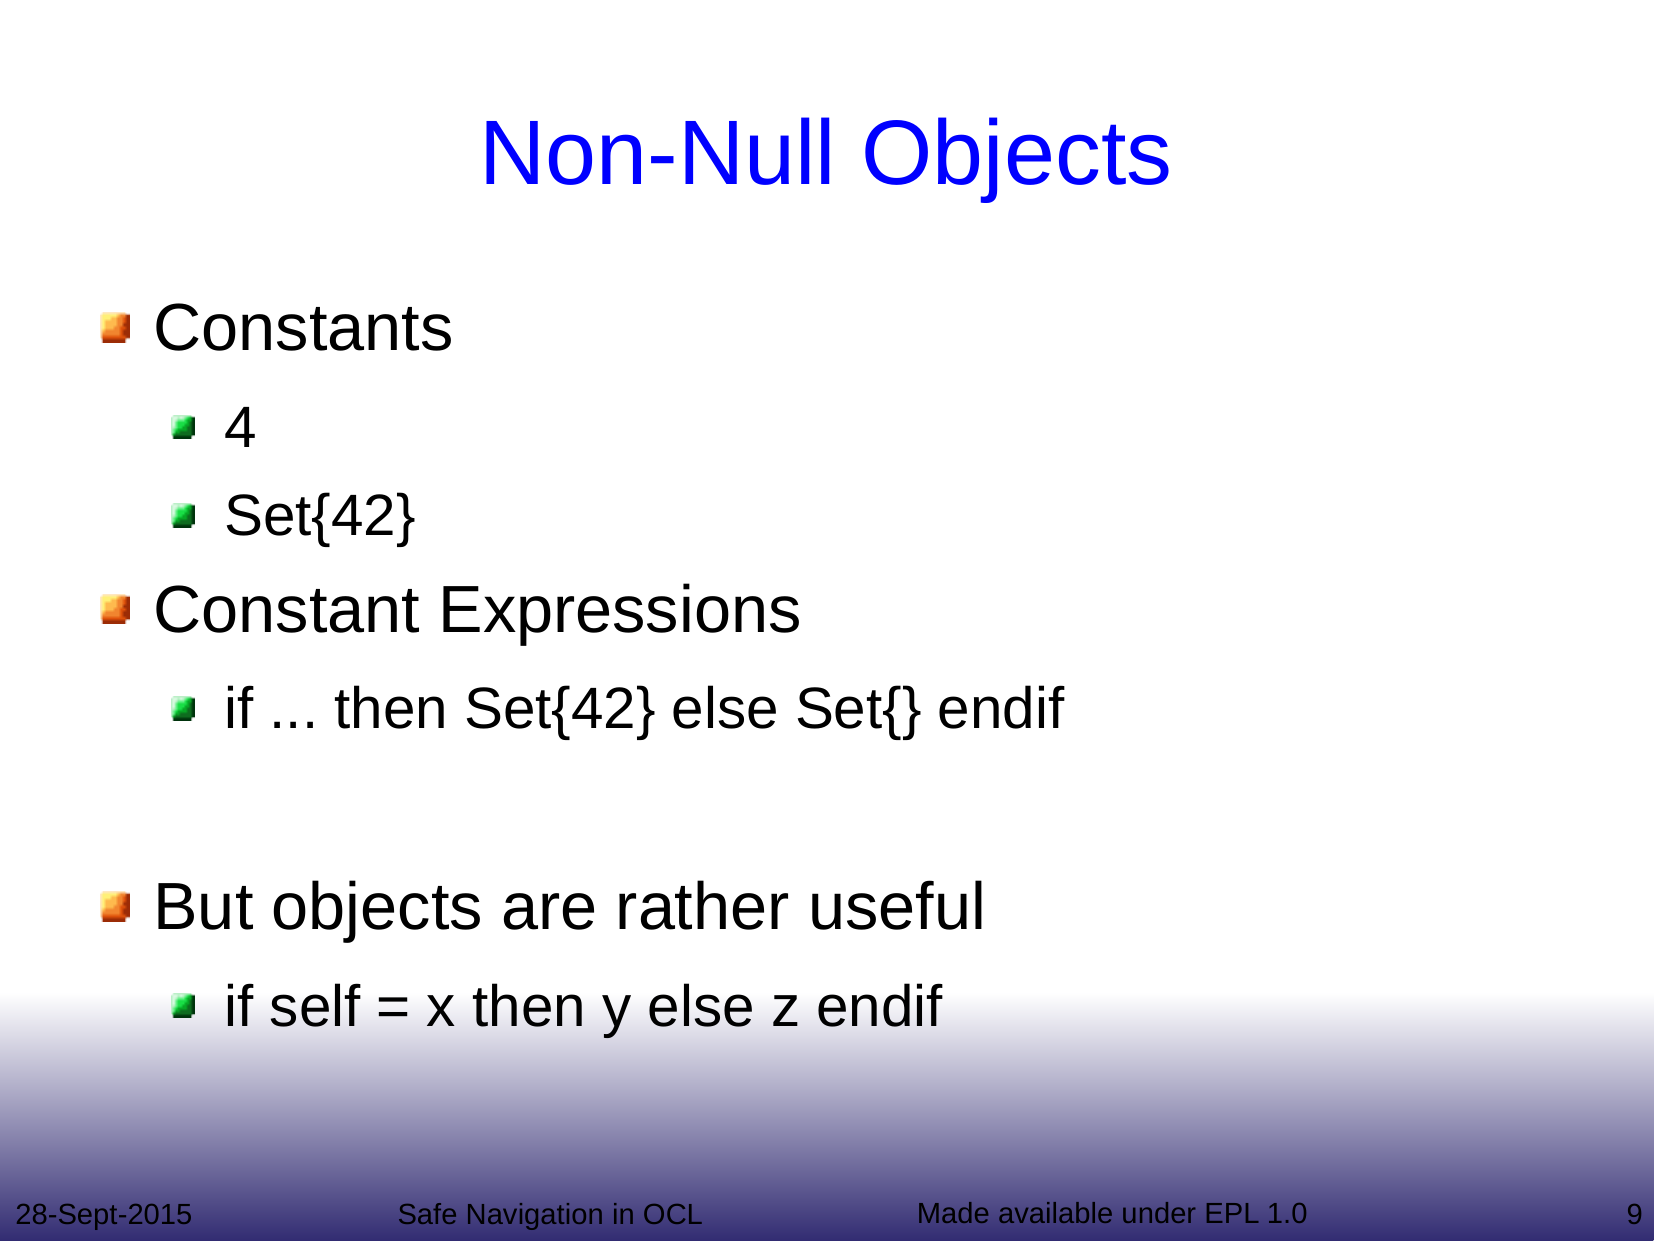

# Non-Null Objects
Constants
4
Set{42}
Constant Expressions
if ... then Set{42} else Set{} endif
But objects are rather useful
if self = x then y else z endif
28-Sept-2015
Safe Navigation in OCL
9